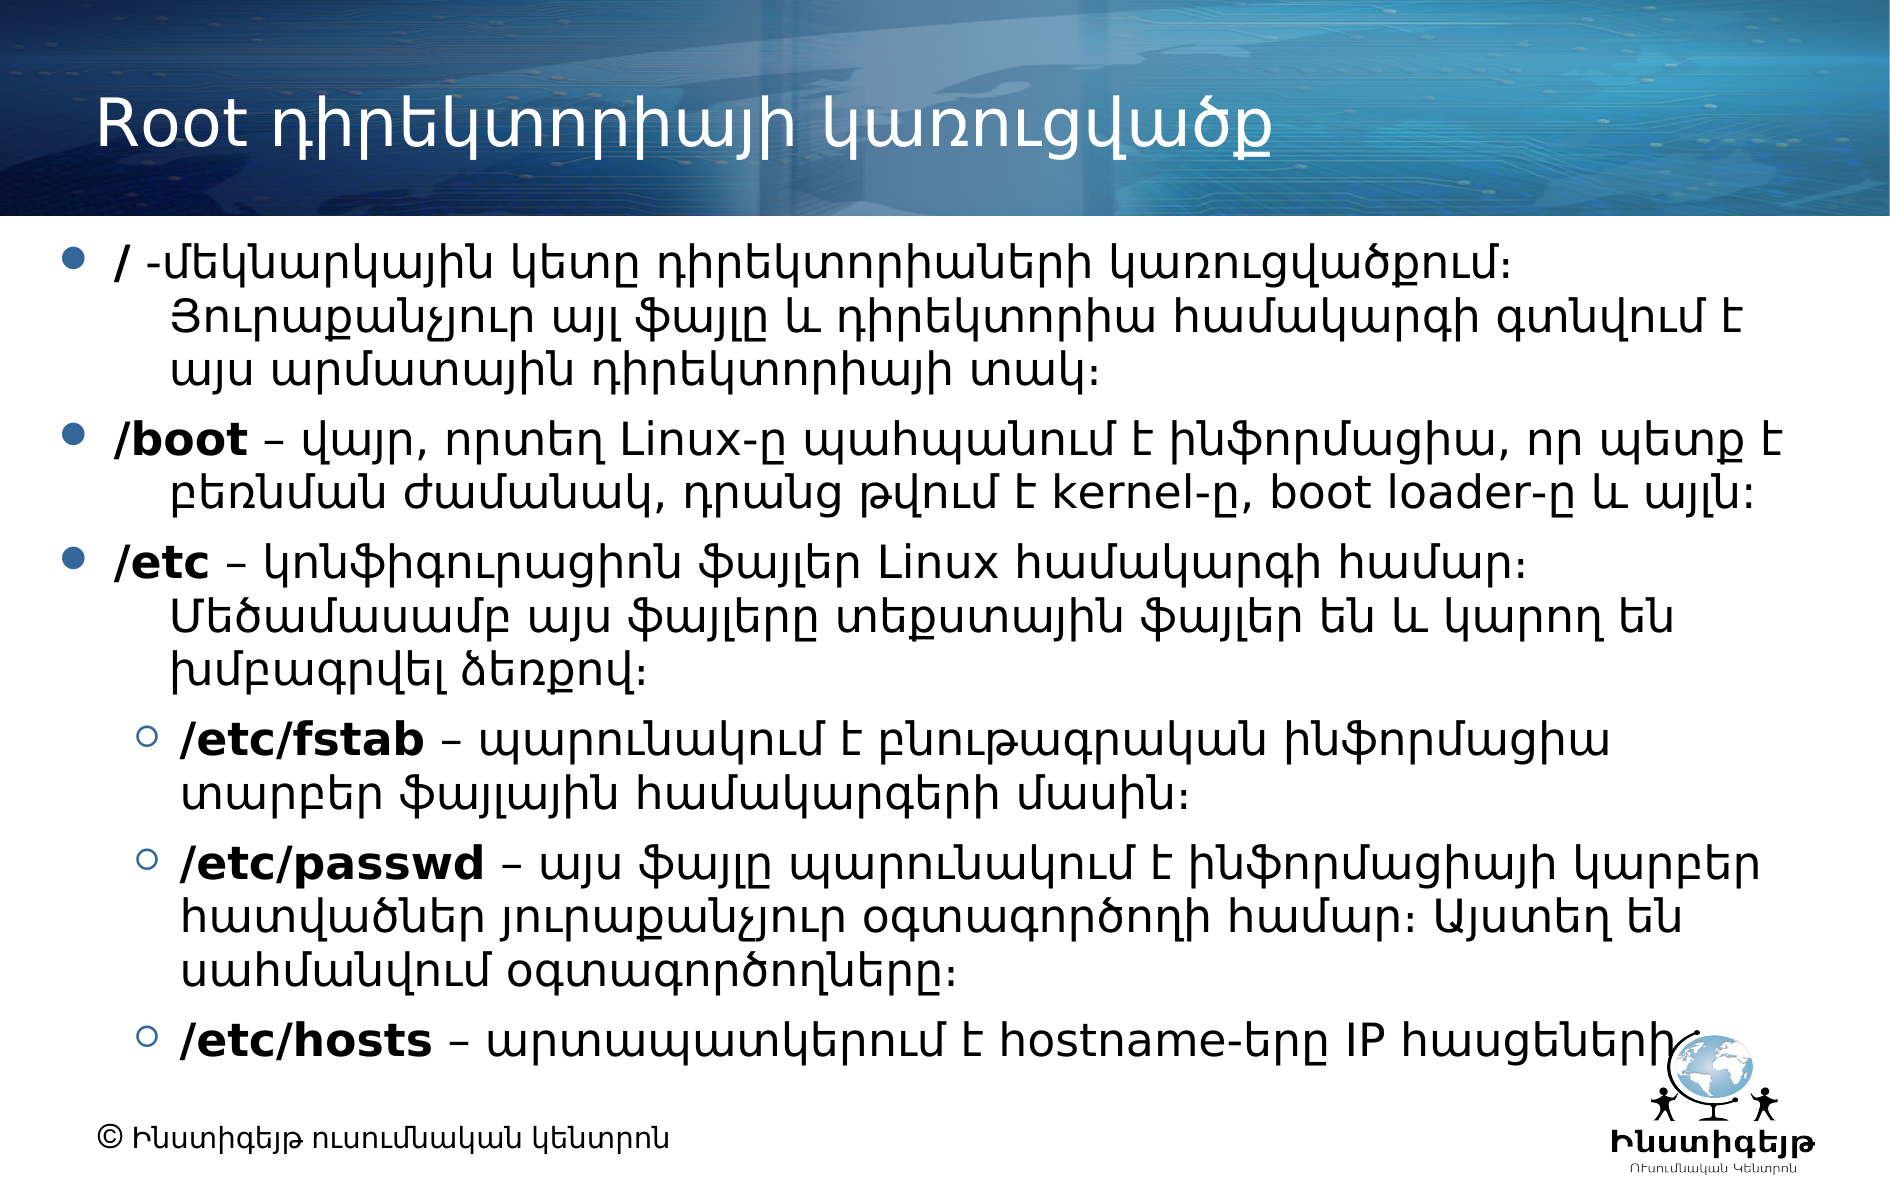

# Root դիրեկտորիայի կառուցվածք
/ -մեկնարկային կետը դիրեկտորիաների կառուցվածքում։ Յուրաքանչյուր այլ ֆայլը և դիրեկտորիա համակարգի գտնվում է այս արմատային դիրեկտորիայի տակ։
/boot – վայր, որտեղ Linux-ը պահպանում է ինֆորմացիա, որ պետք է բեռնման ժամանակ, դրանց թվում է kernel-ը, boot loader-ը և այլն:
/etc – կոնֆիգուրացիոն ֆայլեր Linux համակարգի համար։ Մեծամասամբ այս ֆայլերը տեքստային ֆայլեր են և կարող են խմբագրվել ձեռքով։
/etc/fstab – պարունակում է բնութագրական ինֆորմացիա տարբեր ֆայլային համակարգերի մասին։
/etc/passwd – այս ֆայլը պարունակում է ինֆորմացիայի կարբեր հատվածներ յուրաքանչյուր օգտագործողի համար։ Այստեղ են սահմանվում օգտագործողները։
/etc/hosts – արտապատկերում է hostname-երը IP հասցեների